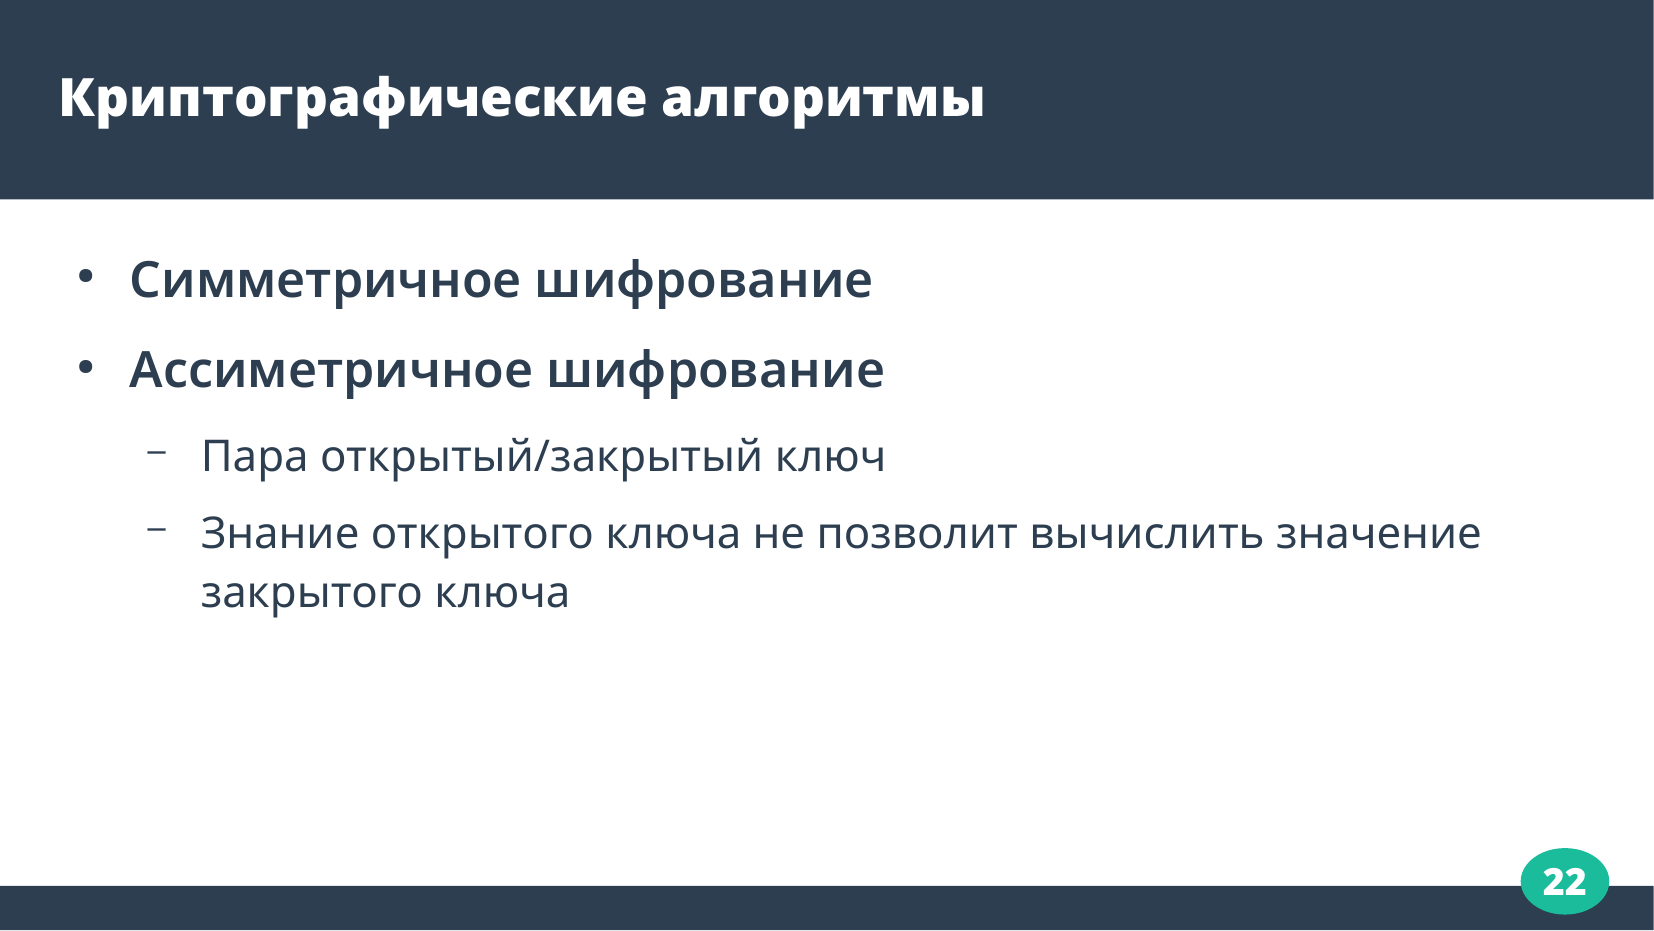

# Криптографические алгоритмы
Симметричное шифрование
Ассиметричное шифрование
Пара открытый/закрытый ключ
Знание открытого ключа не позволит вычислить значение закрытого ключа
22